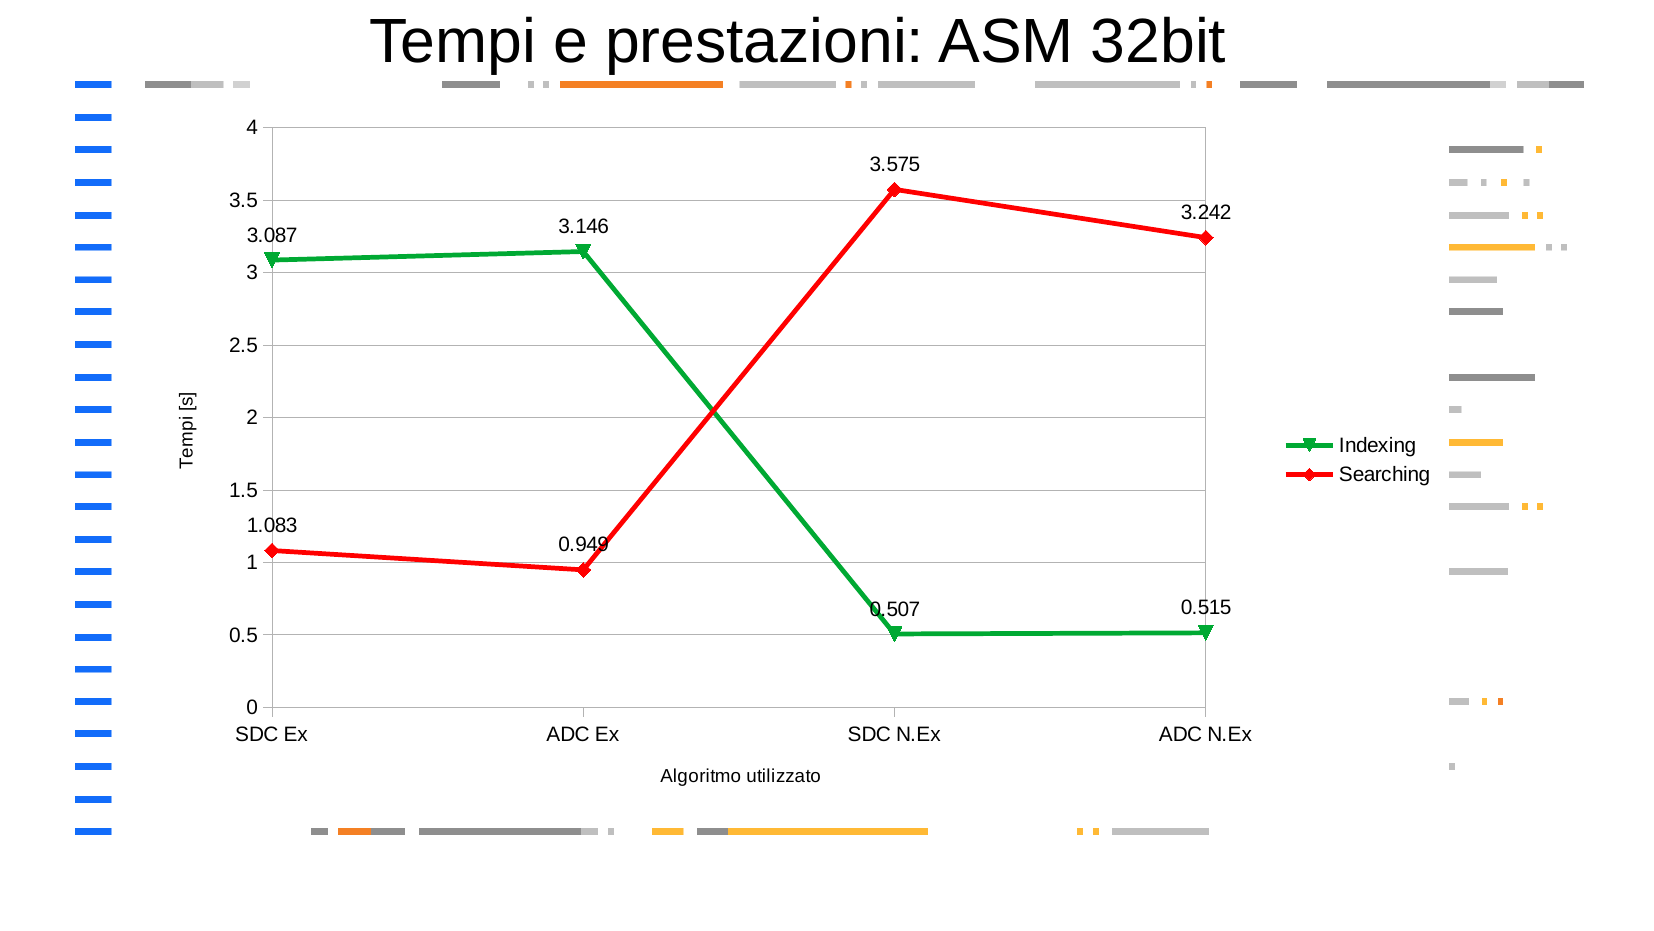

# Tempi e prestazioni: ASM 32bit
### Chart
| Category | Indexing | Searching |
|---|---|---|
| SDC Ex | 3.087 | 1.083 |
| ADC Ex | 3.146 | 0.949 |
| SDC N.Ex | 0.507 | 3.575 |
| ADC N.Ex | 0.515 | 3.242 |